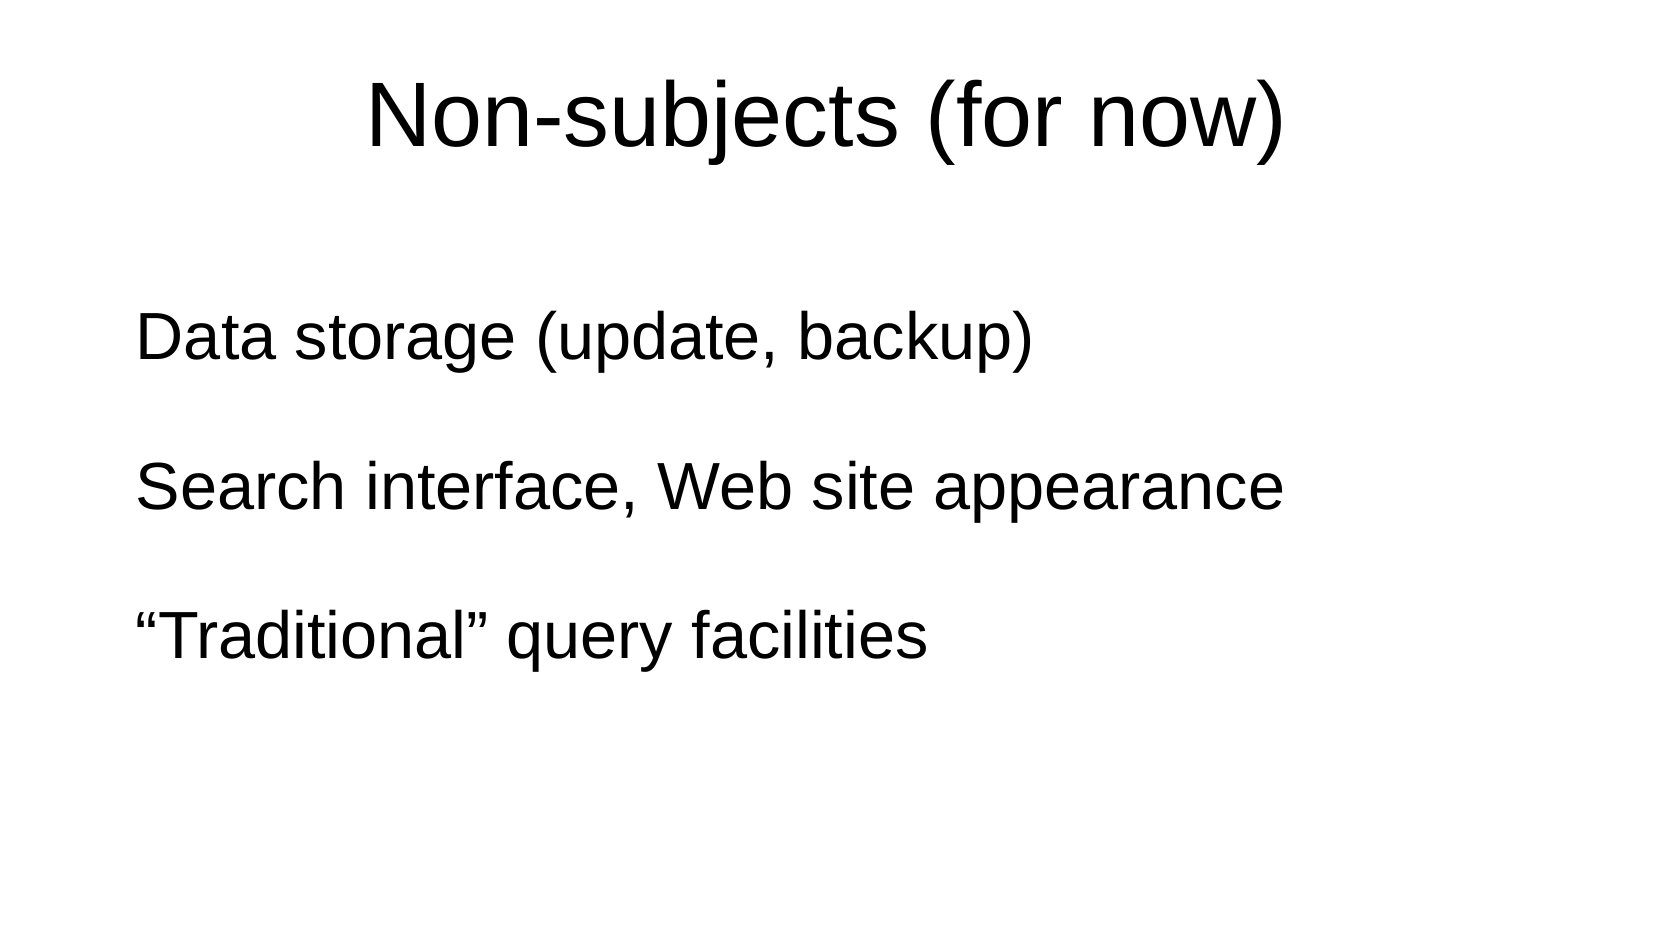

# Non-subjects (for now)
Data storage (update, backup)
Search interface, Web site appearance
“Traditional” query facilities